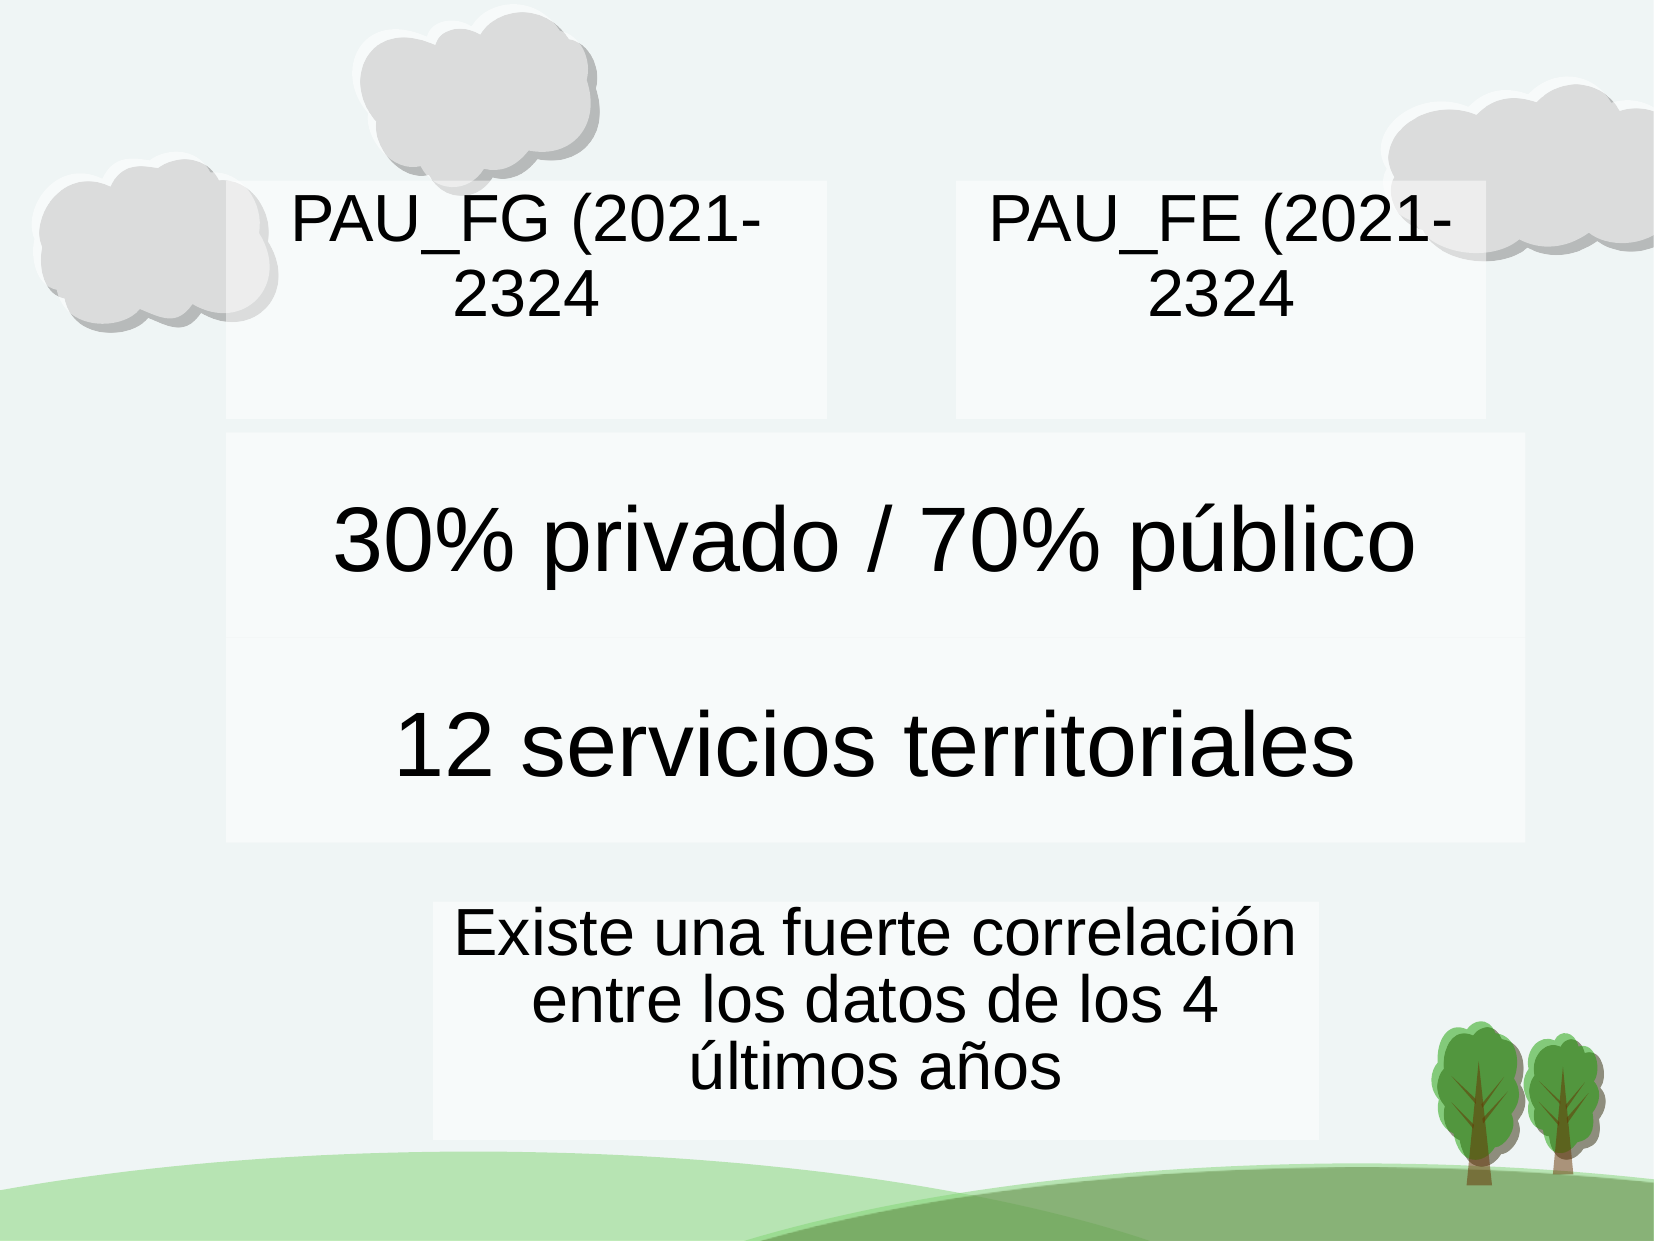

PAU_FG (2021-2324
PAU_FE (2021-2324
30% privado / 70% público
12 servicios territoriales
Existe una fuerte correlación entre los datos de los 4 últimos años